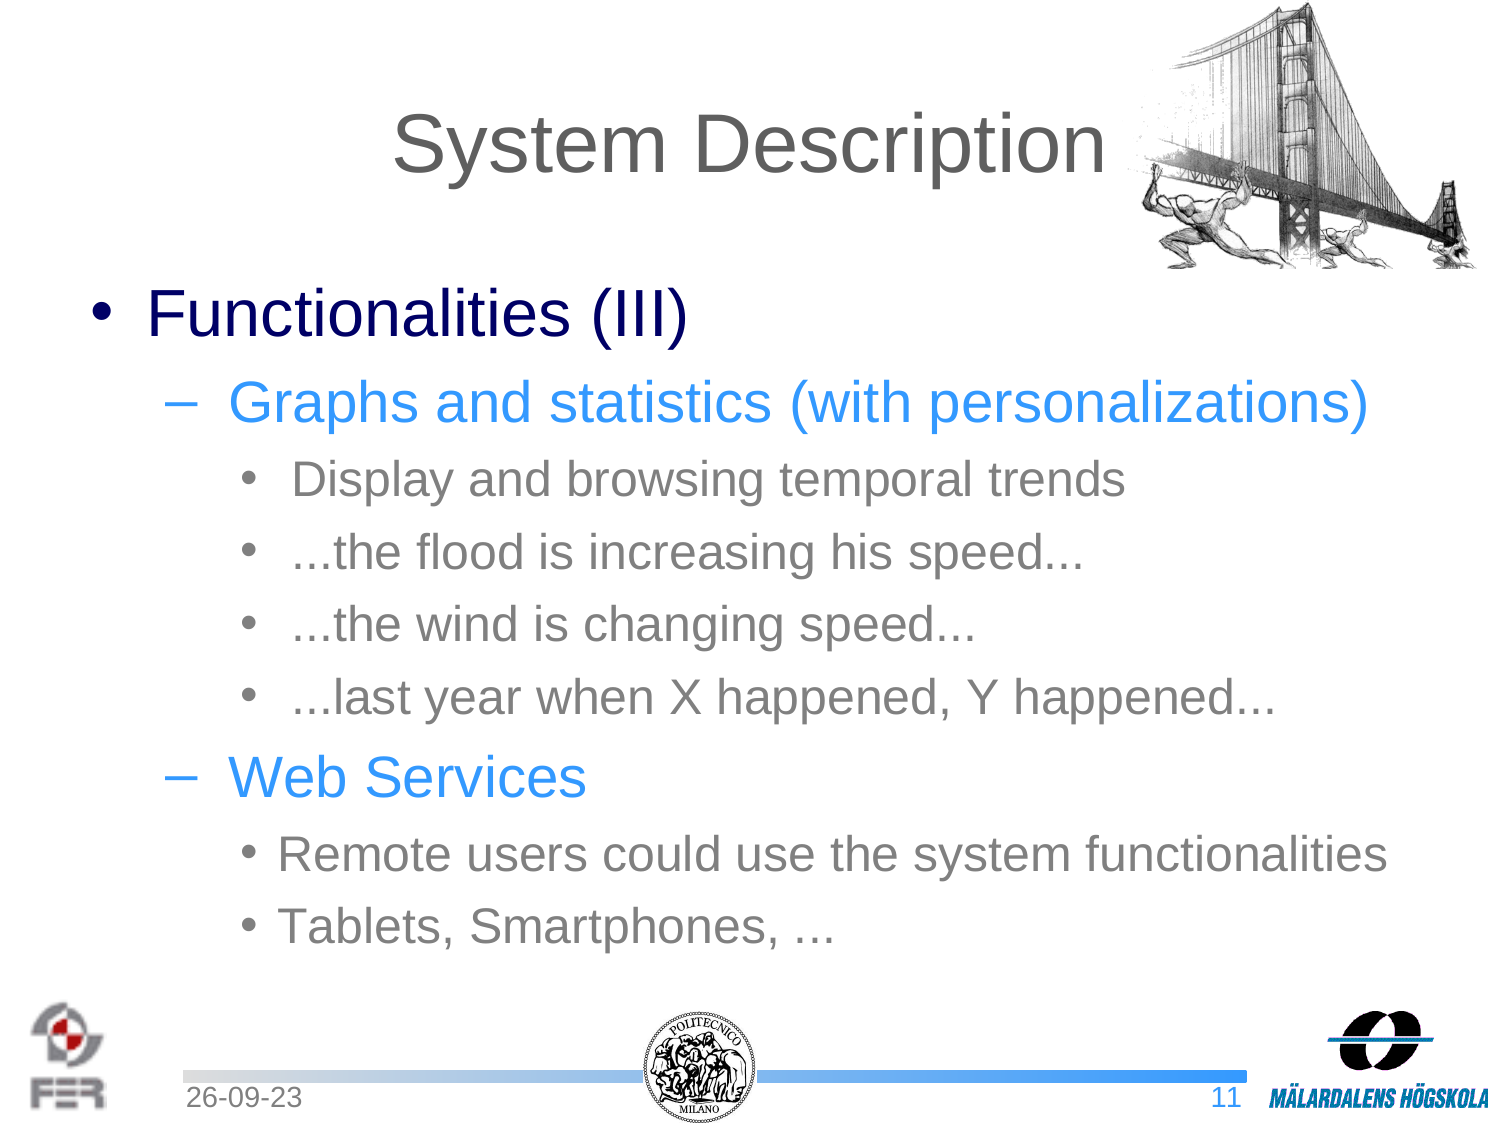

# System Description
Functionalities (III)
 Graphs and statistics (with personalizations)
 Display and browsing temporal trends
 ...the flood is increasing his speed...
 ...the wind is changing speed...
 ...last year when X happened, Y happened...
 Web Services
Remote users could use the system functionalities
Tablets, Smartphones, ...
26-08-21